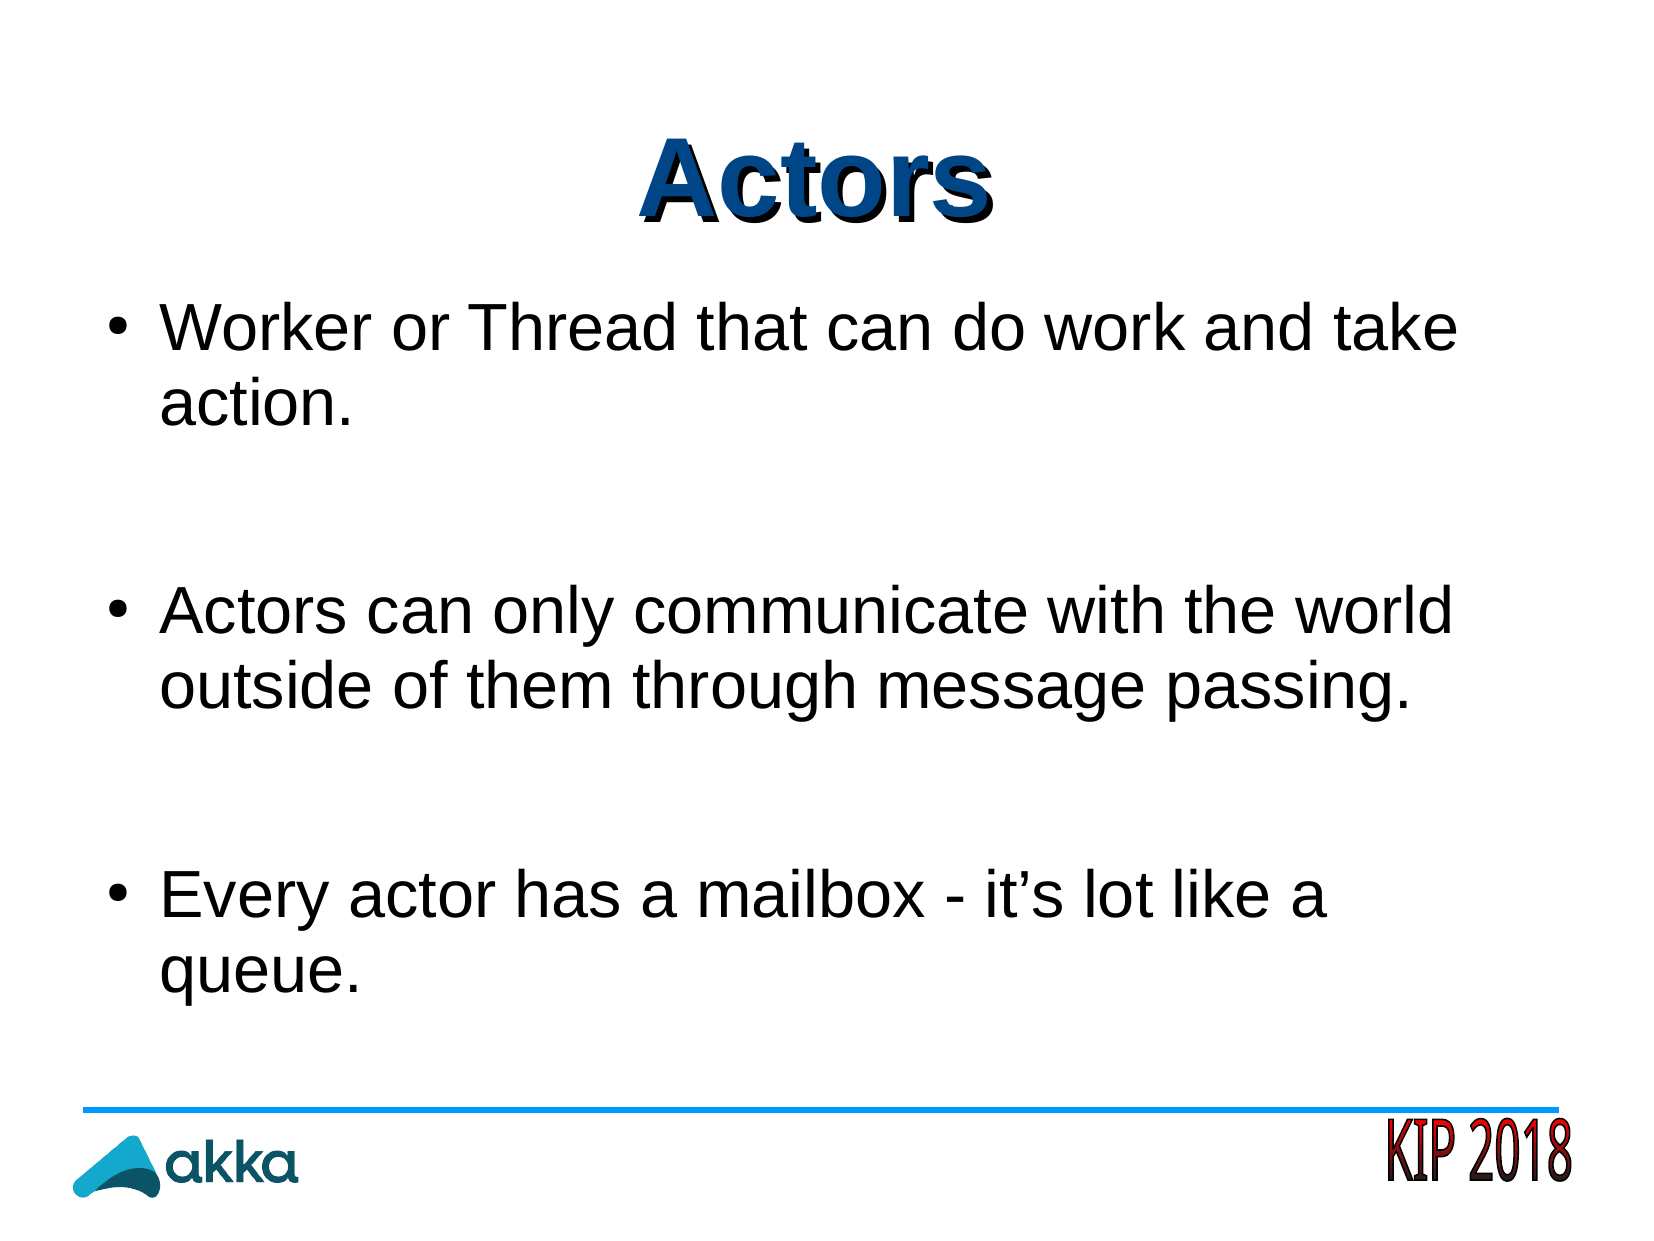

Actors
# Worker or Thread that can do work and take action.
Actors can only communicate with the world outside of them through message passing.
Every actor has a mailbox - it’s lot like a queue.